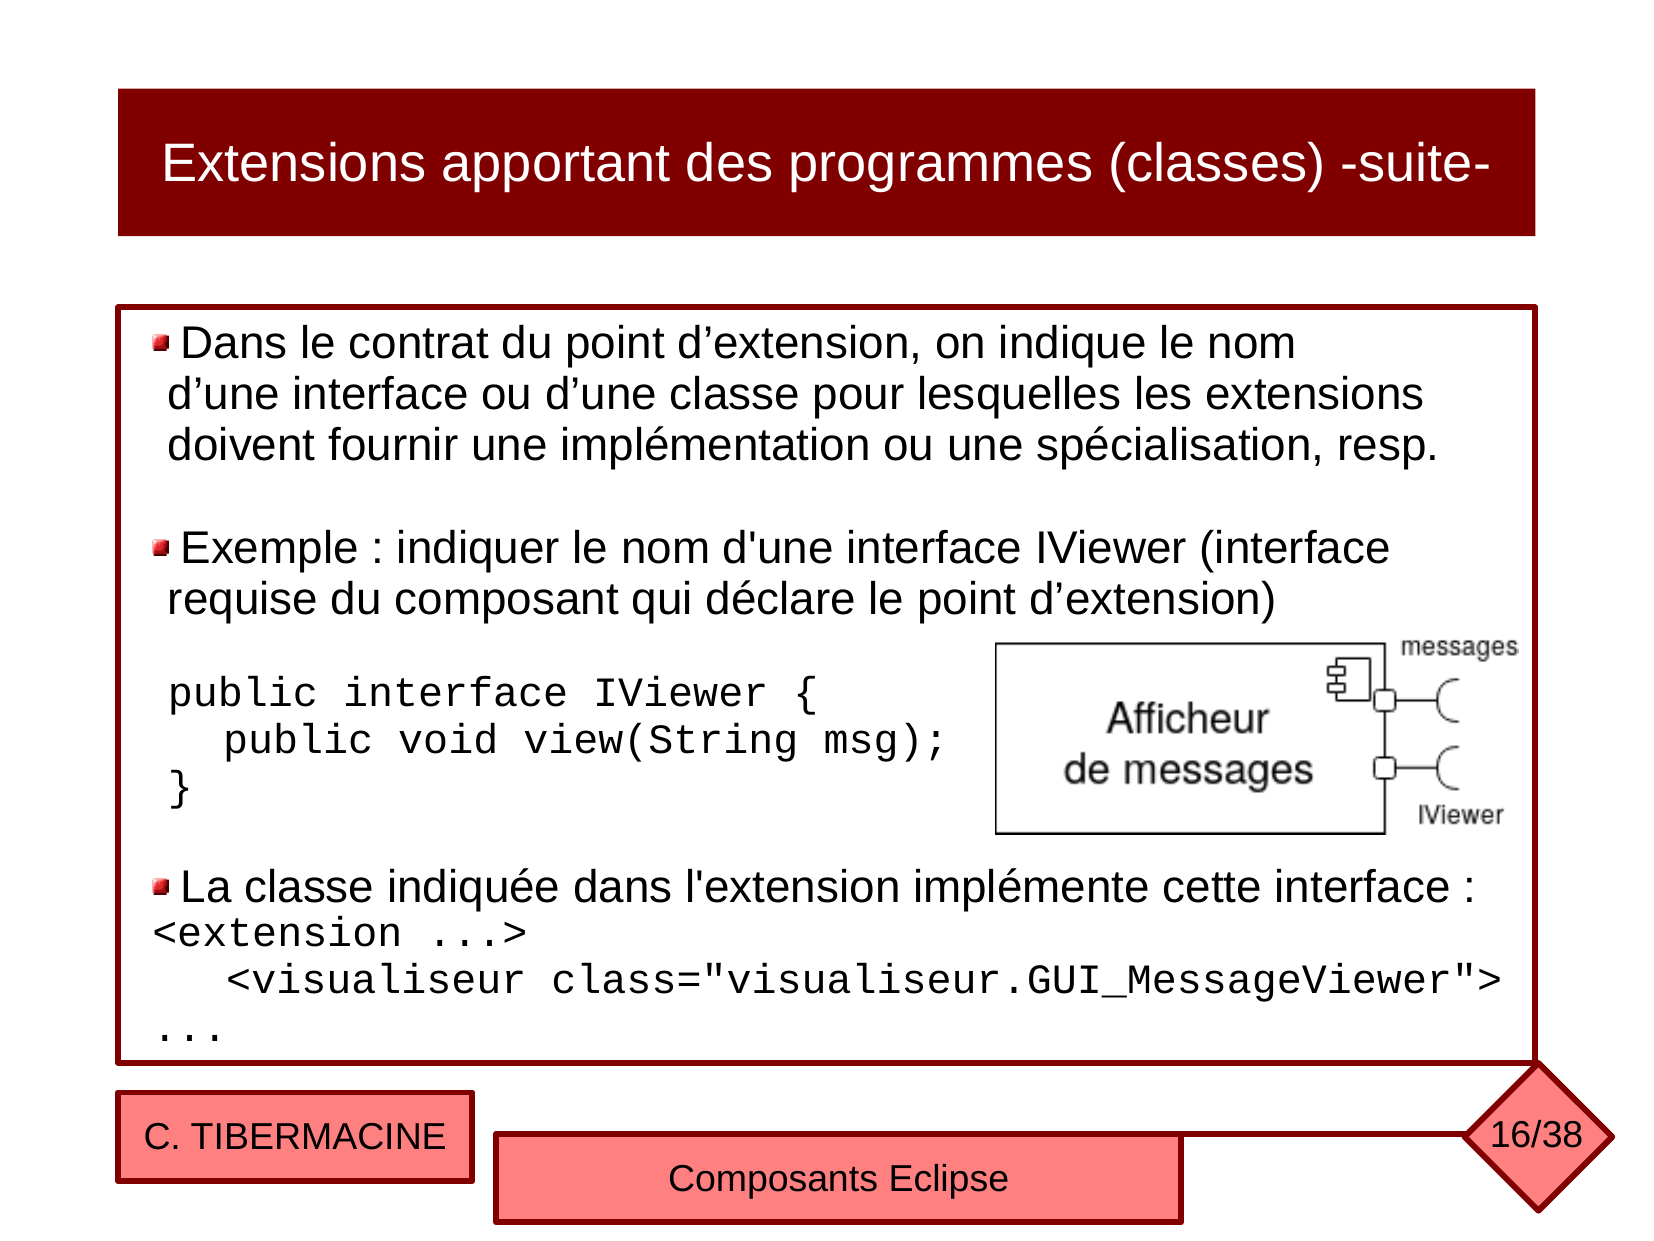

Extensions apportant des programmes (classes) -suite-
 Dans le contrat du point d’extension, on indique le nom
d’une interface ou d’une classe pour lesquelles les extensions
doivent fournir une implémentation ou une spécialisation, resp.
 Exemple : indiquer le nom d'une interface IViewer (interface
requise du composant qui déclare le point d’extension)
public interface IViewer {
public void view(String msg);
}
 La classe indiquée dans l'extension implémente cette interface :
<extension ...>
	<visualiseur class="visualiseur.GUI_MessageViewer">
...
C. TIBERMACINE
Composants Eclipse